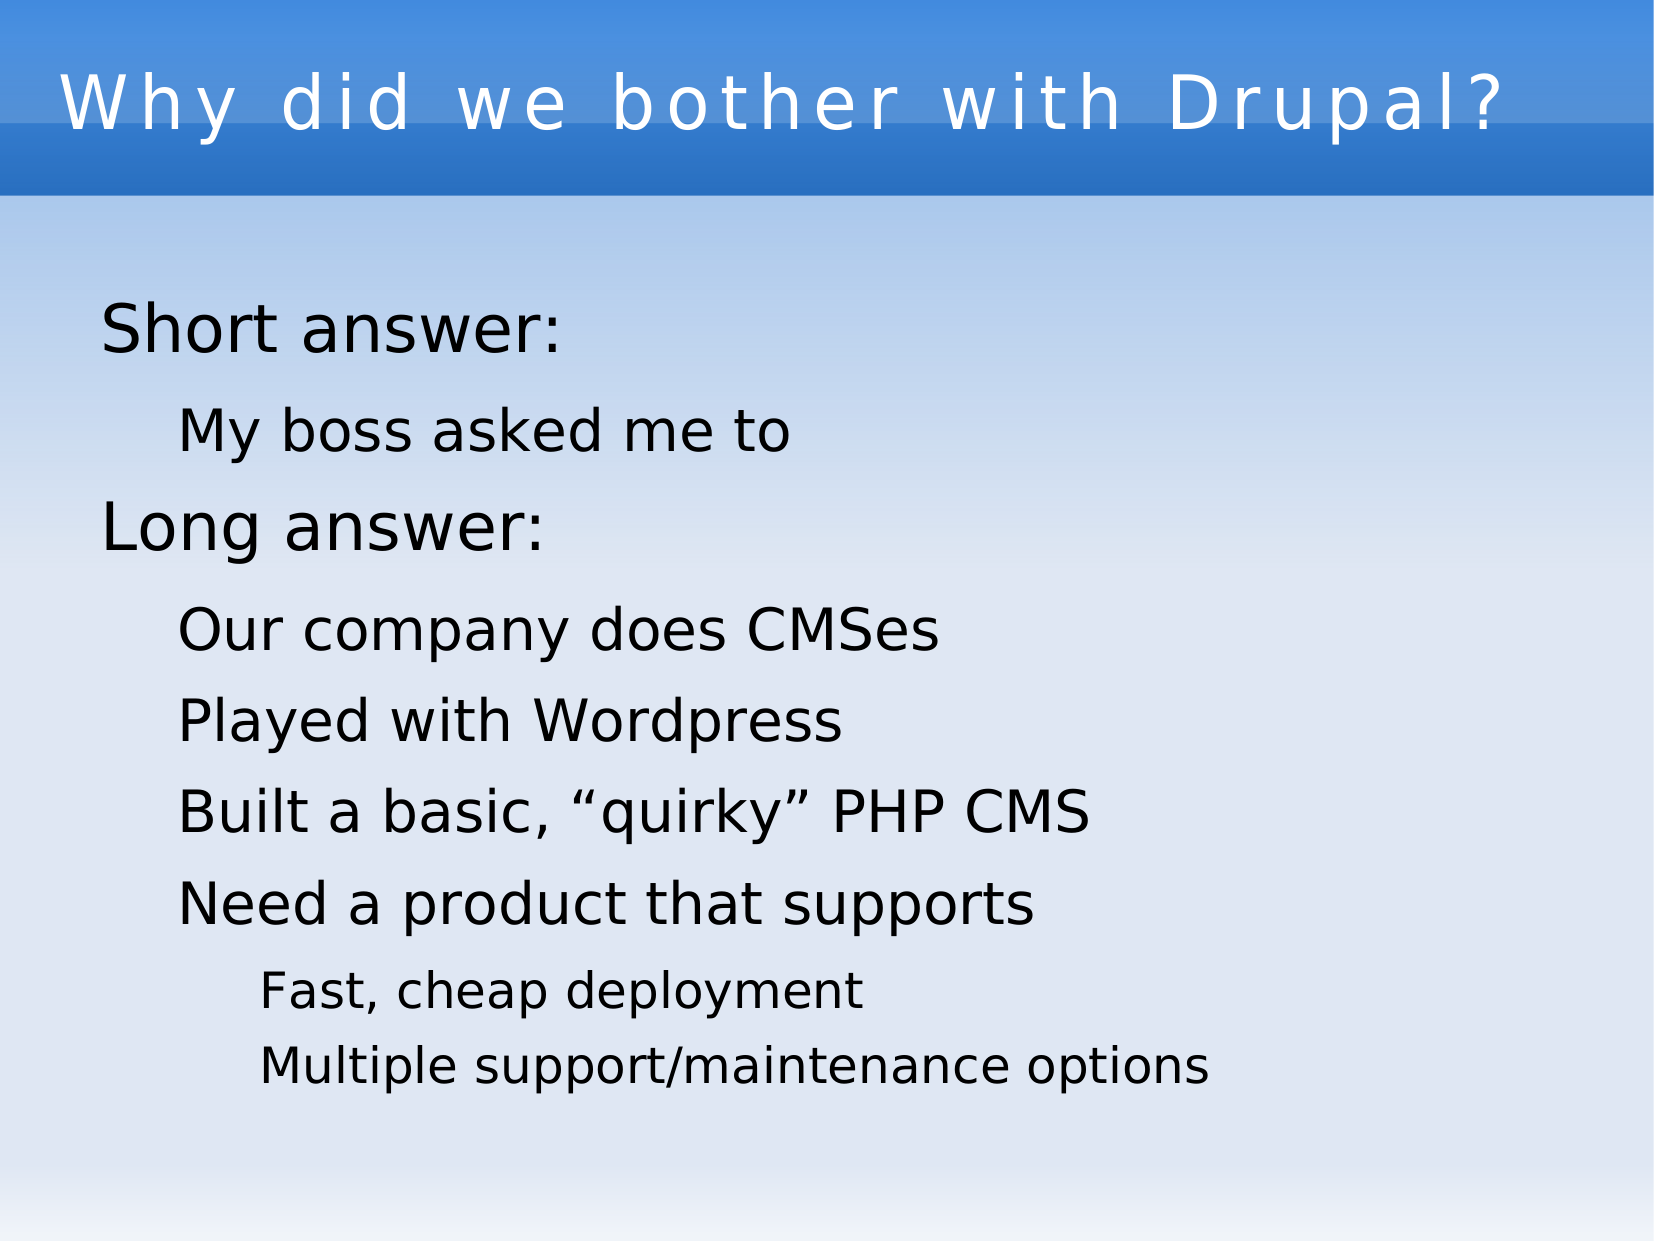

# Why did we bother with Drupal?
Short answer:
My boss asked me to
Long answer:
Our company does CMSes
Played with Wordpress
Built a basic, “quirky” PHP CMS
Need a product that supports
Fast, cheap deployment
Multiple support/maintenance options